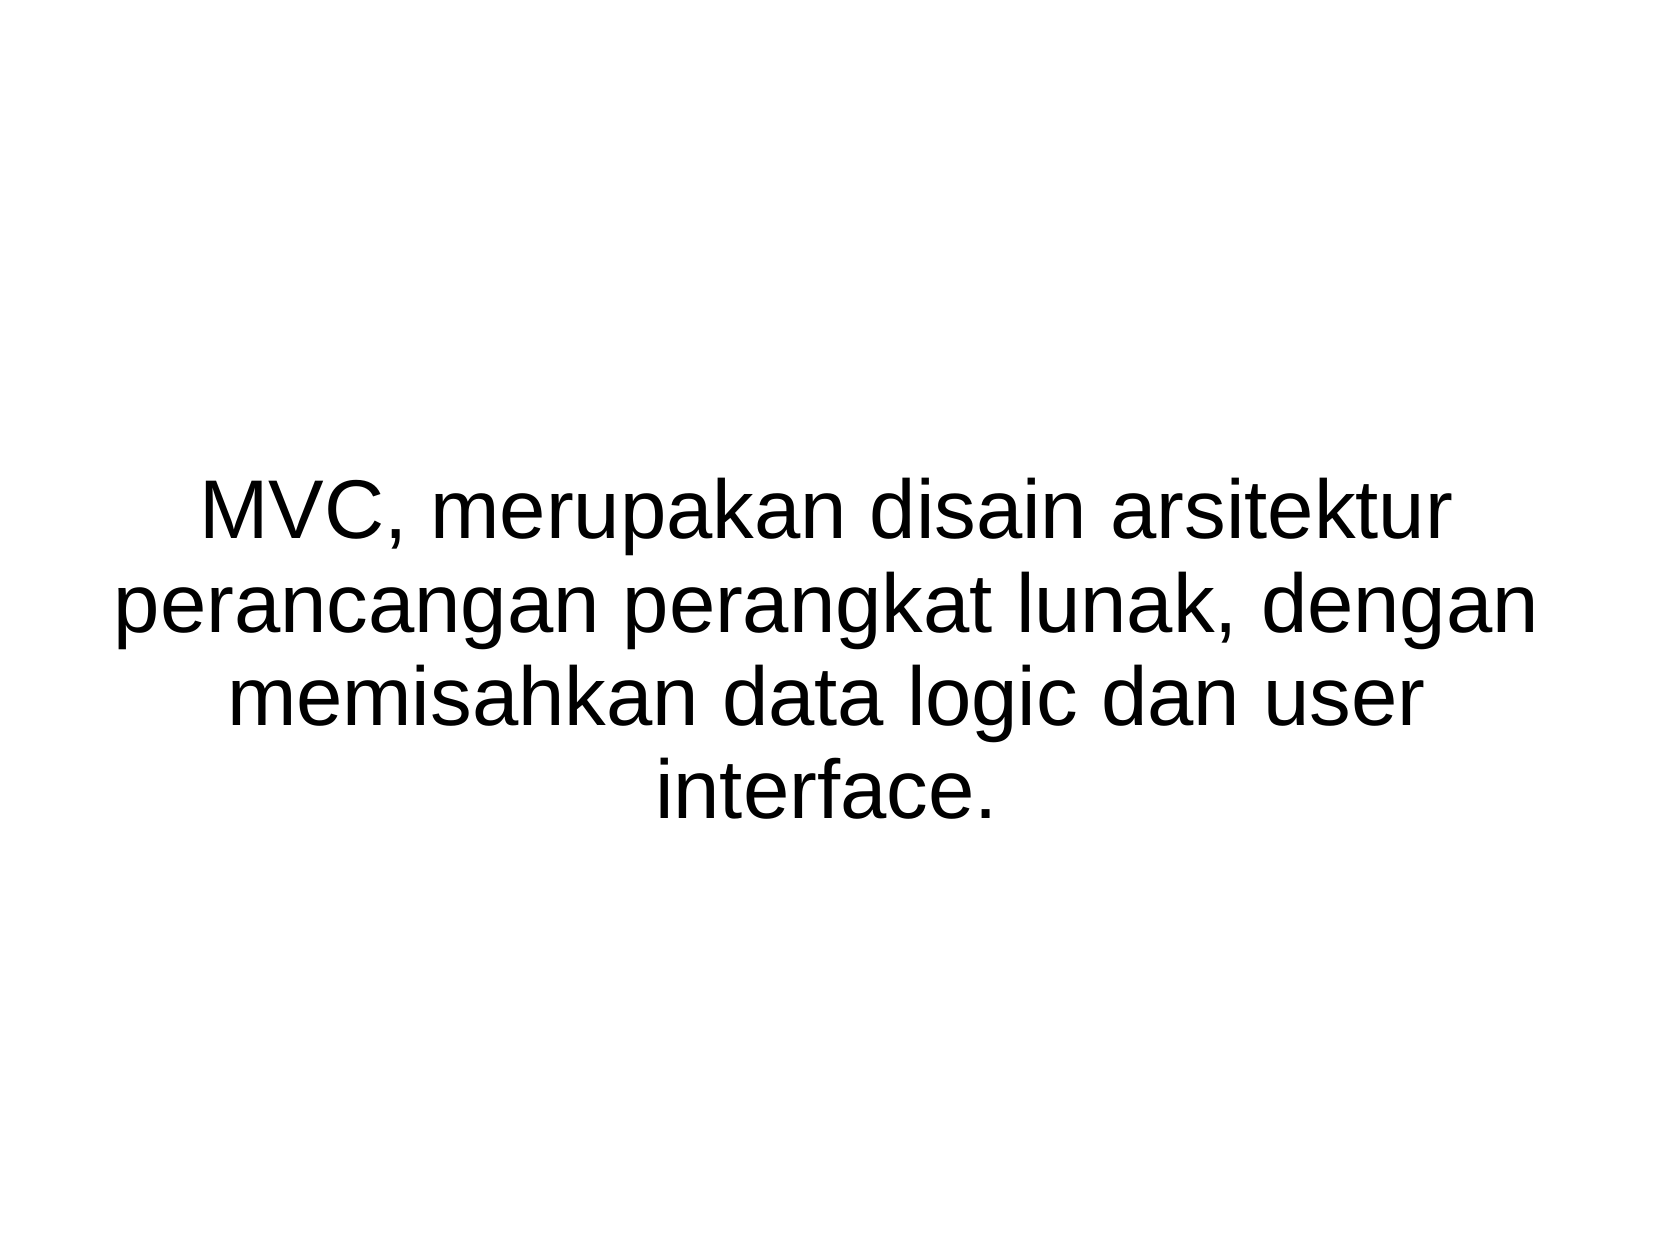

#
MVC, merupakan disain arsitektur perancangan perangkat lunak, dengan memisahkan data logic dan user interface.